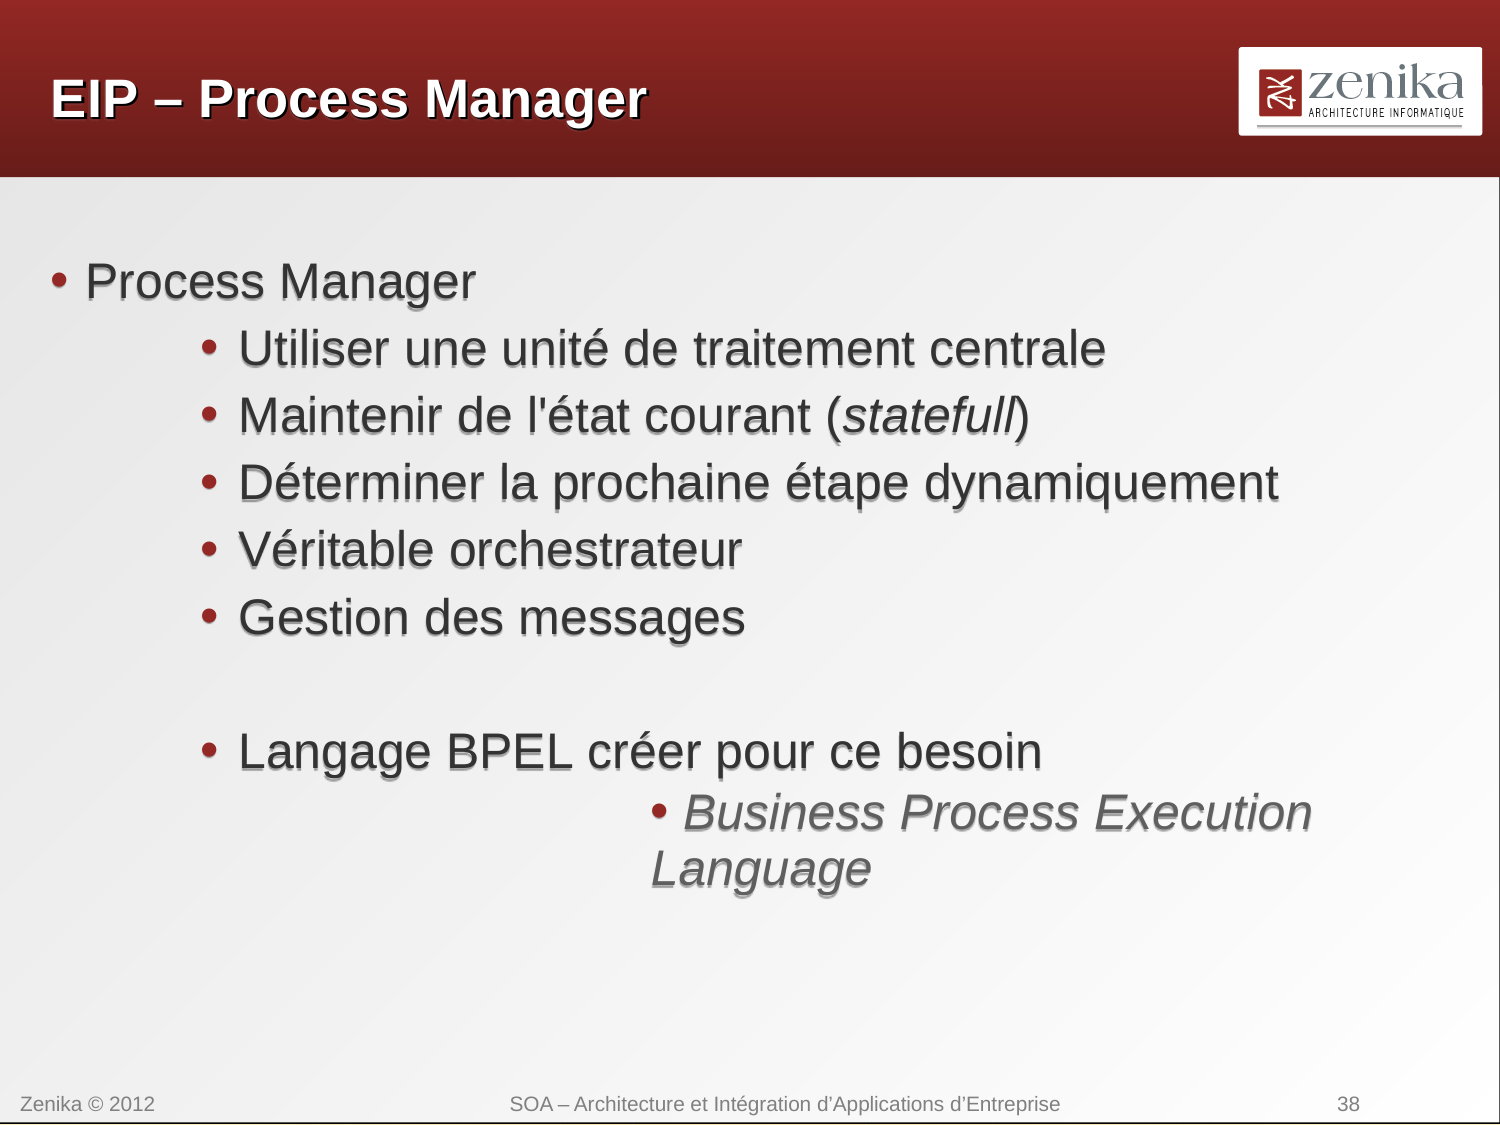

# EIP – Process Manager
Process Manager
Utiliser une unité de traitement centrale
Maintenir de l'état courant (statefull)
Déterminer la prochaine étape dynamiquement
Véritable orchestrateur
Gestion des messages
Langage BPEL créer pour ce besoin
 Business Process Execution Language